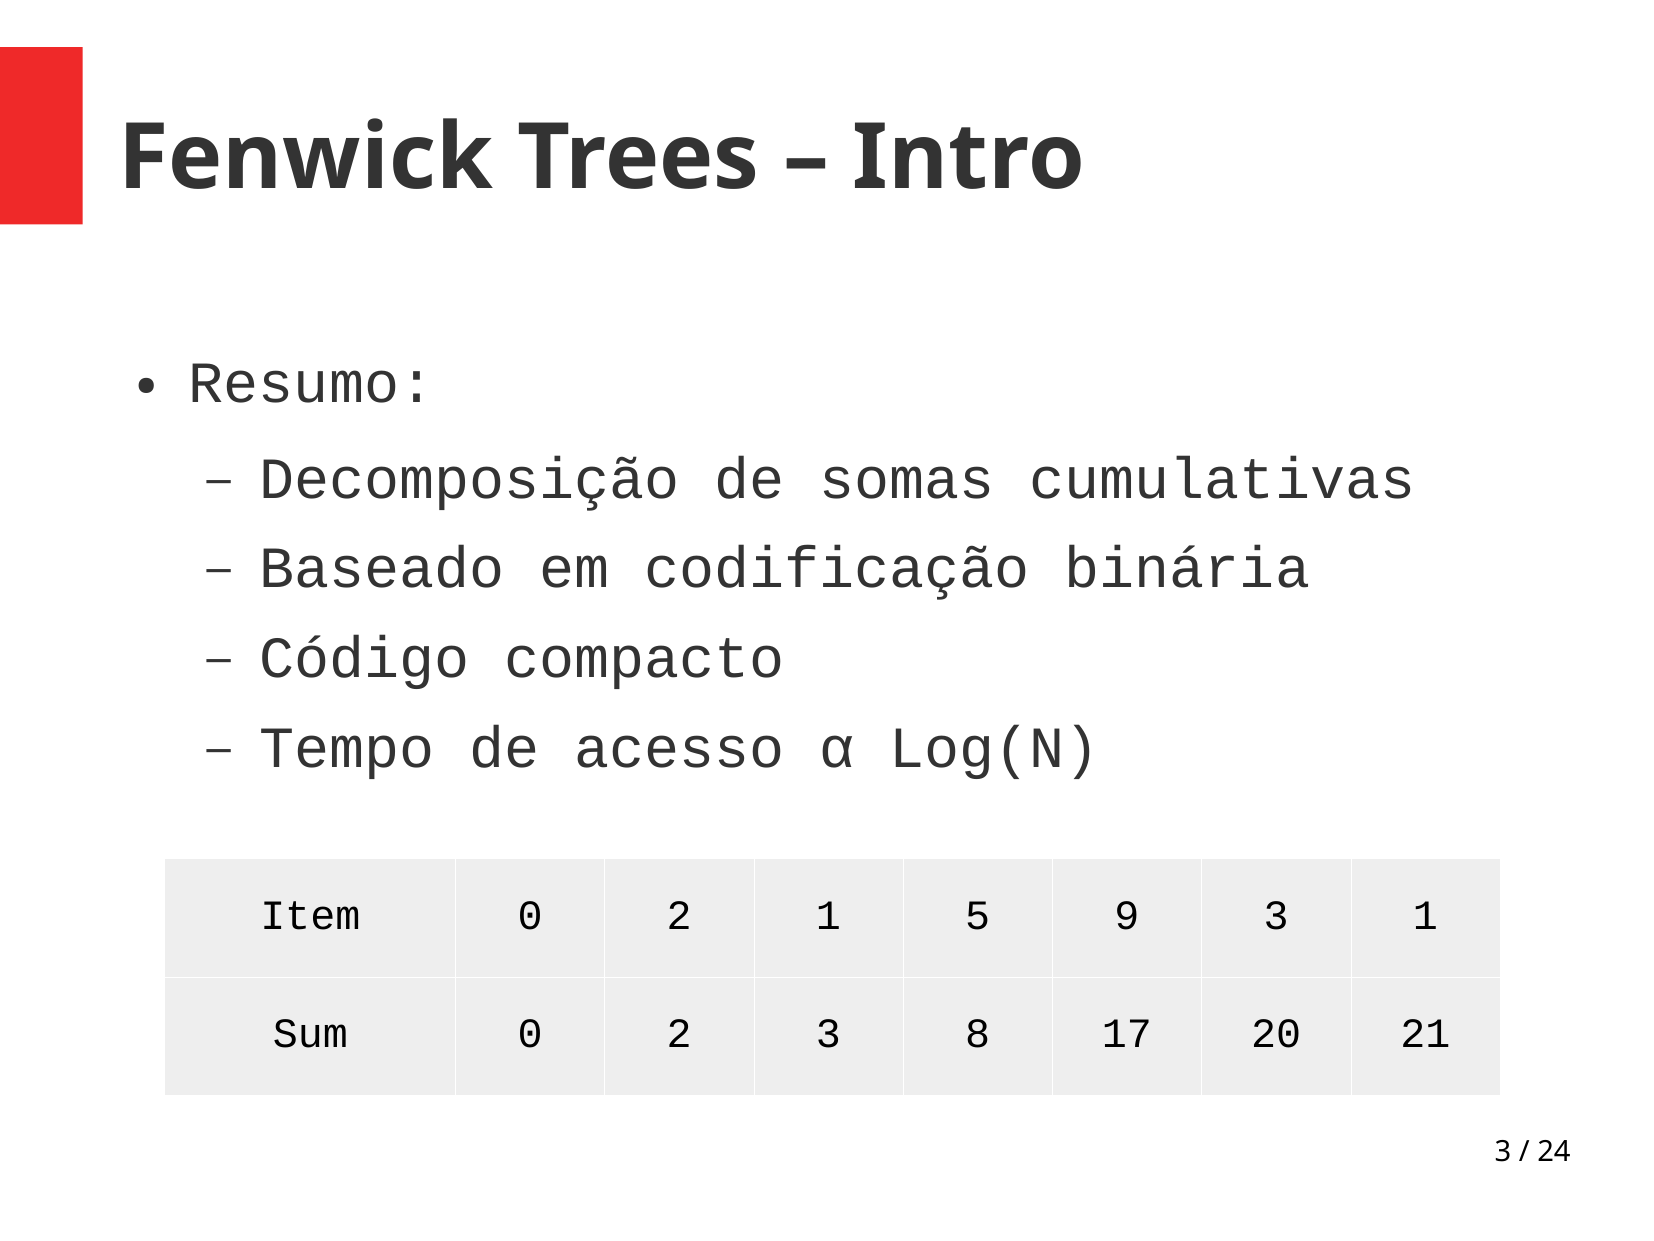

# Fenwick Trees – Intro
Resumo:
Decomposição de somas cumulativas
Baseado em codificação binária
Código compacto
Tempo de acesso α Log(N)
| Item | 0 | 2 | 1 | 5 | 9 | 3 | 1 |
| --- | --- | --- | --- | --- | --- | --- | --- |
| Sum | 0 | 2 | 3 | 8 | 17 | 20 | 21 |
3